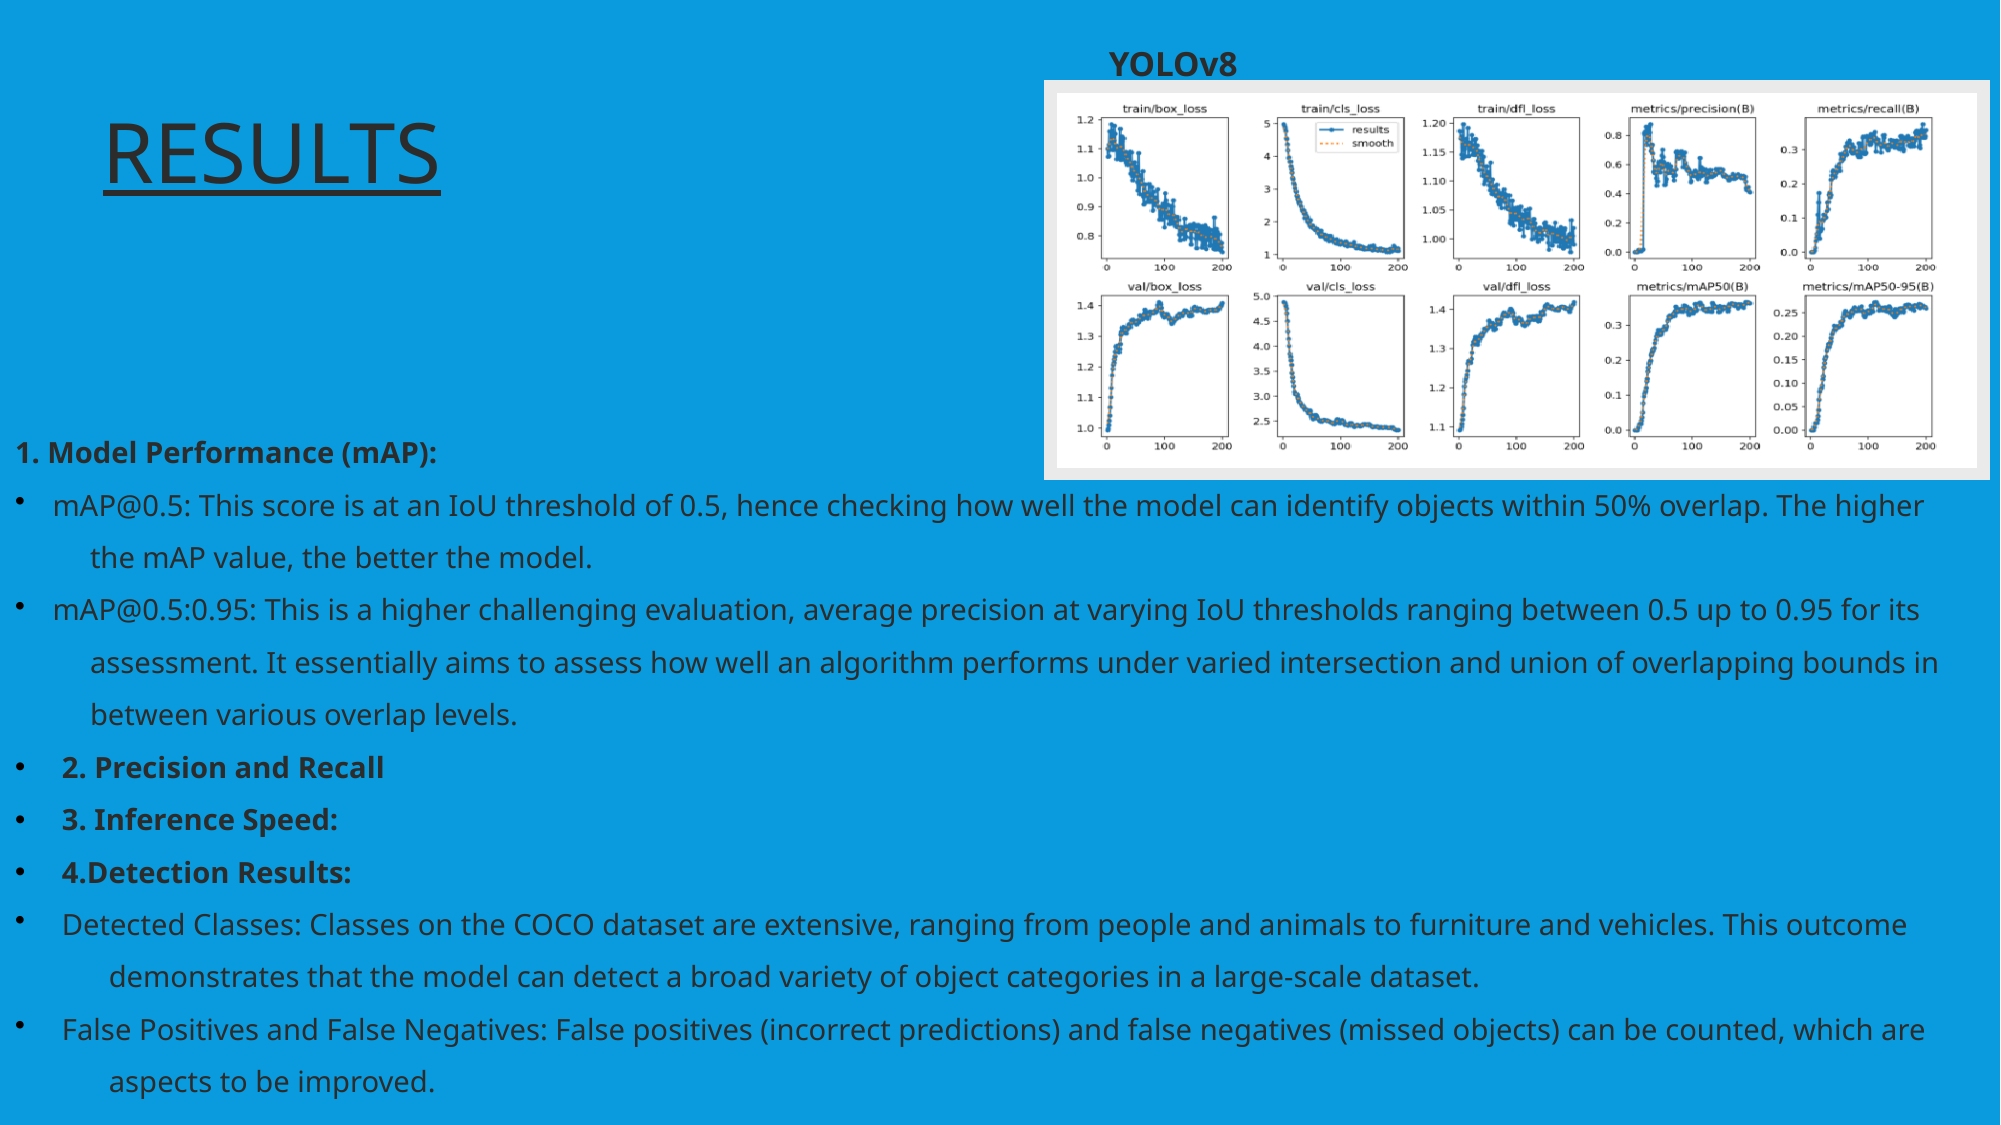

# Results
YOLOv8
1. Model Performance (mAP):
mAP@0.5: This score is at an IoU threshold of 0.5, hence checking how well the model can identify objects within 50% overlap. The higher the mAP value, the better the model.
mAP@0.5:0.95: This is a higher challenging evaluation, average precision at varying IoU thresholds ranging between 0.5 up to 0.95 for its assessment. It essentially aims to assess how well an algorithm performs under varied intersection and union of overlapping bounds in between various overlap levels.
2. Precision and Recall
3. Inference Speed:
4.Detection Results:
Detected Classes: Classes on the COCO dataset are extensive, ranging from people and animals to furniture and vehicles. This outcome demonstrates that the model can detect a broad variety of object categories in a large-scale dataset.
False Positives and False Negatives: False positives (incorrect predictions) and false negatives (missed objects) can be counted, which are aspects to be improved.